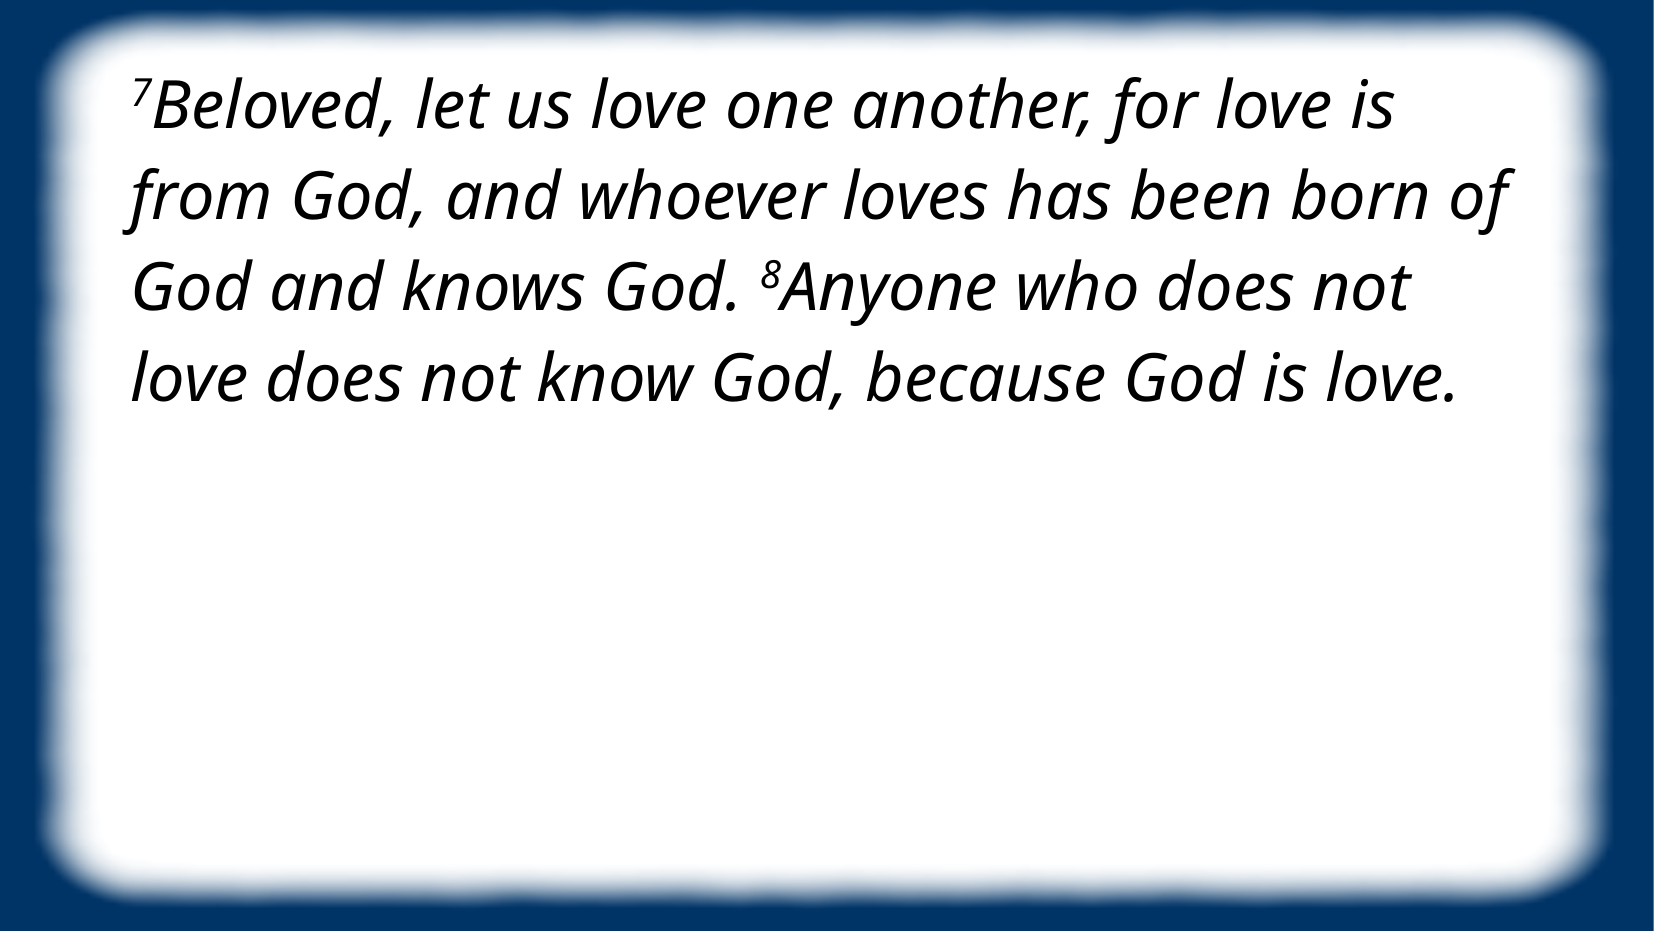

7Beloved, let us love one another, for love is from God, and whoever loves has been born of God and knows God. 8Anyone who does not love does not know God, because God is love.